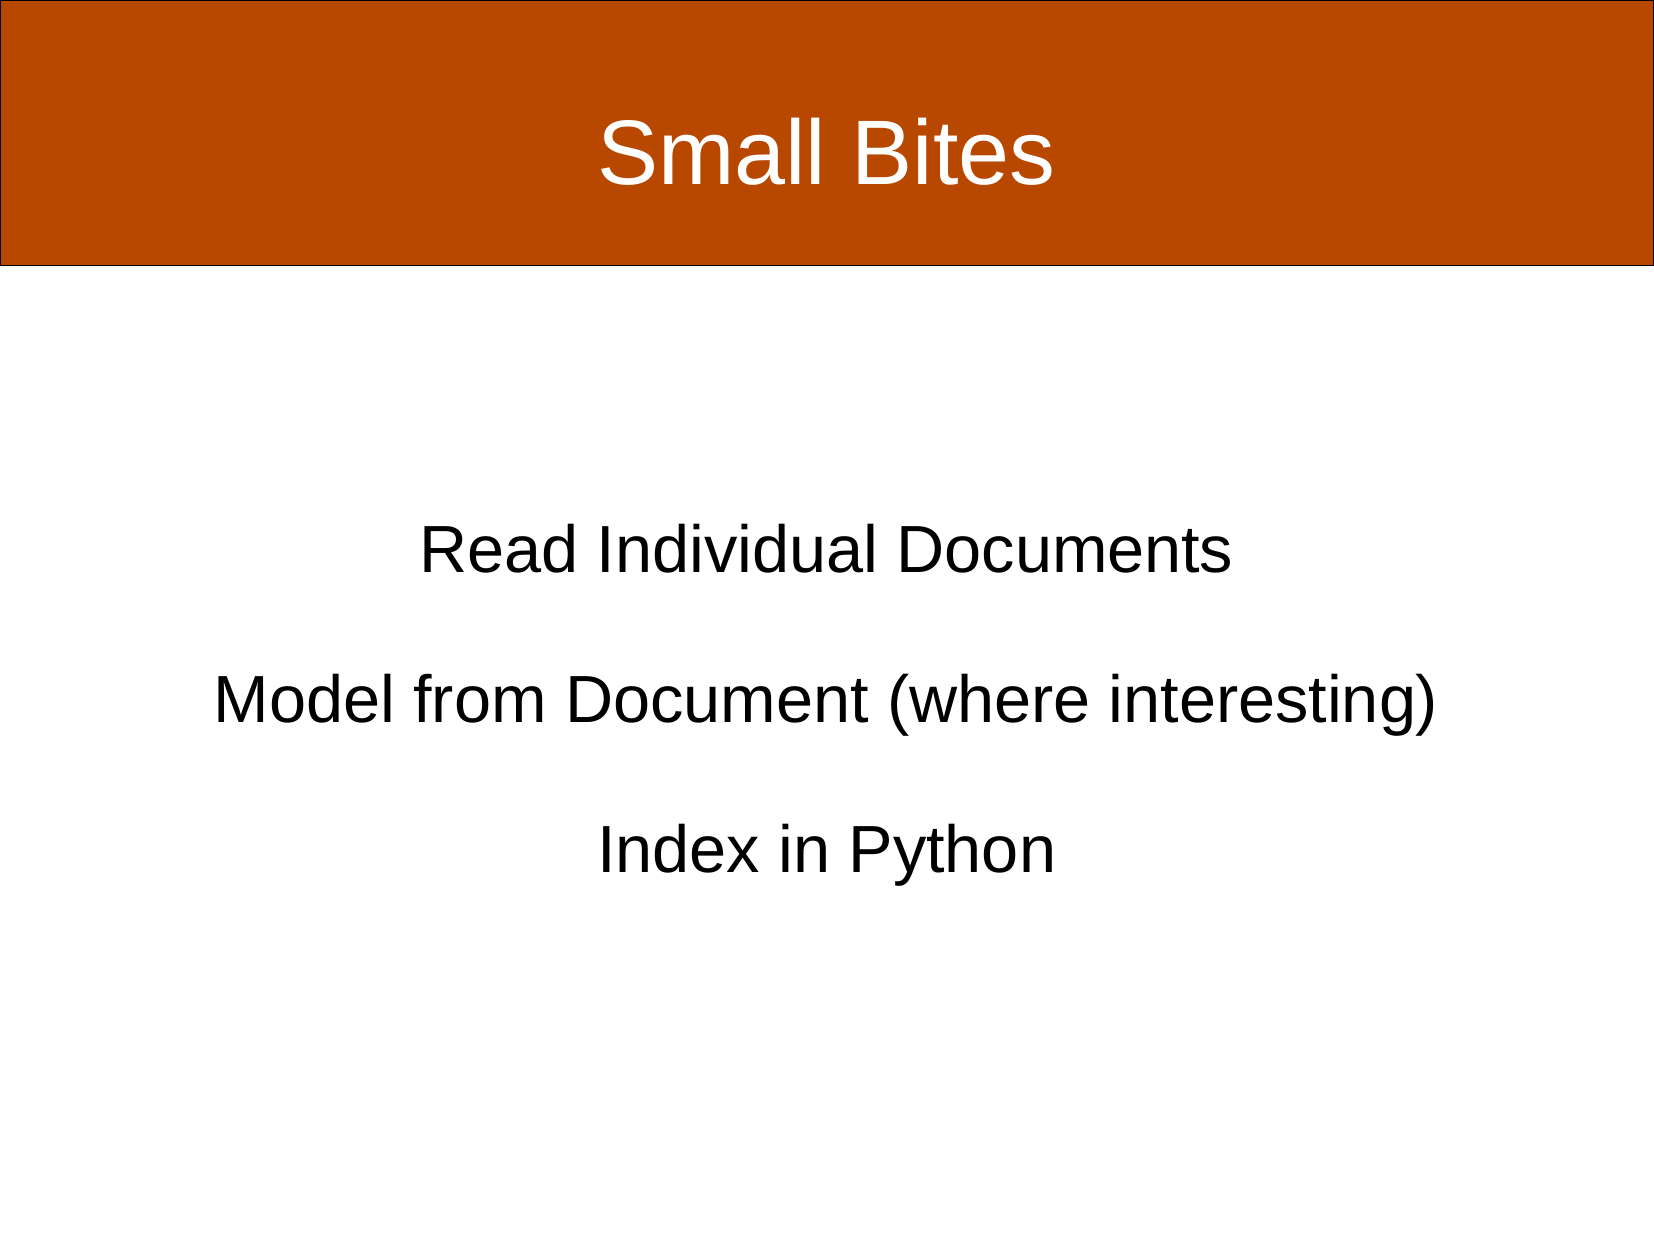

# Small Bites
Read Individual Documents
Model from Document (where interesting)
Index in Python